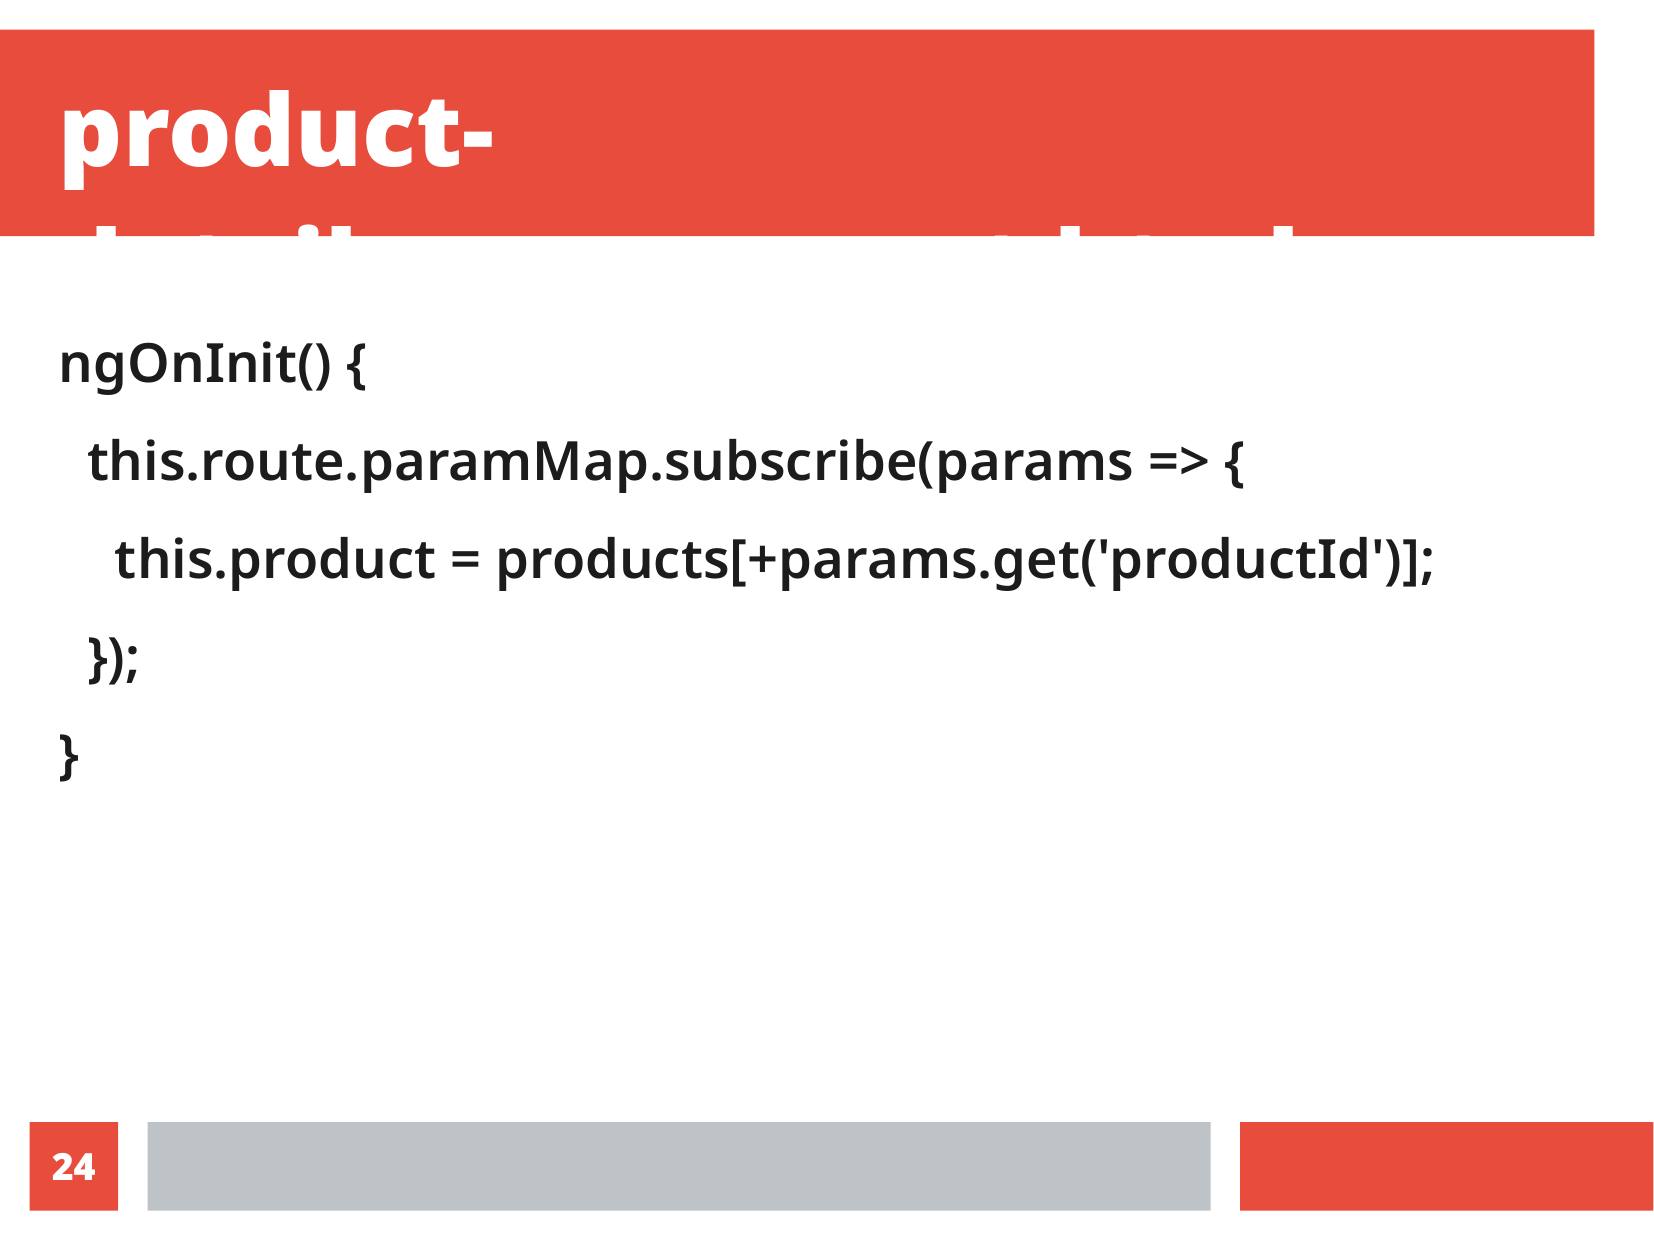

# product-details.component.html
ngOnInit() {
 this.route.paramMap.subscribe(params => {
 this.product = products[+params.get('productId')];
 });
}
24